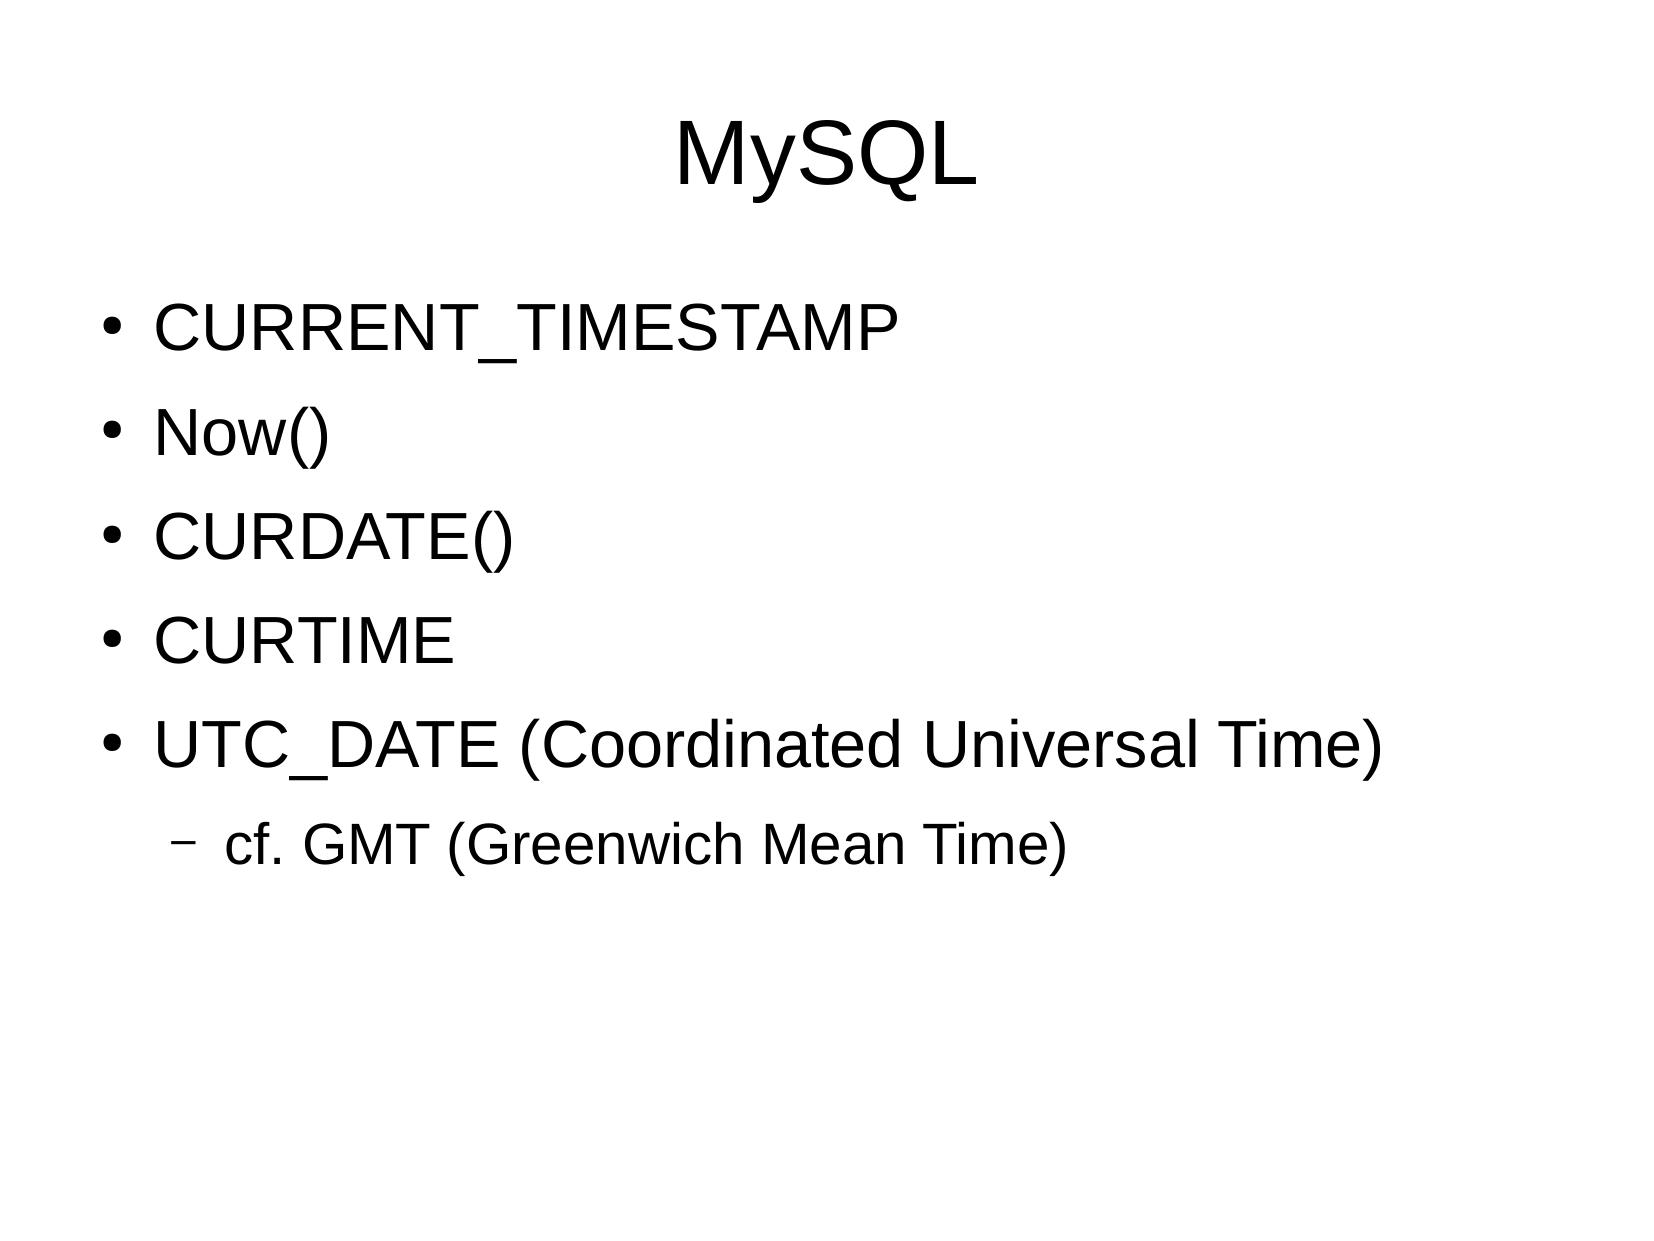

# MySQL
CURRENT_TIMESTAMP
Now()
CURDATE()
CURTIME
UTC_DATE (Coordinated Universal Time)
cf. GMT (Greenwich Mean Time)